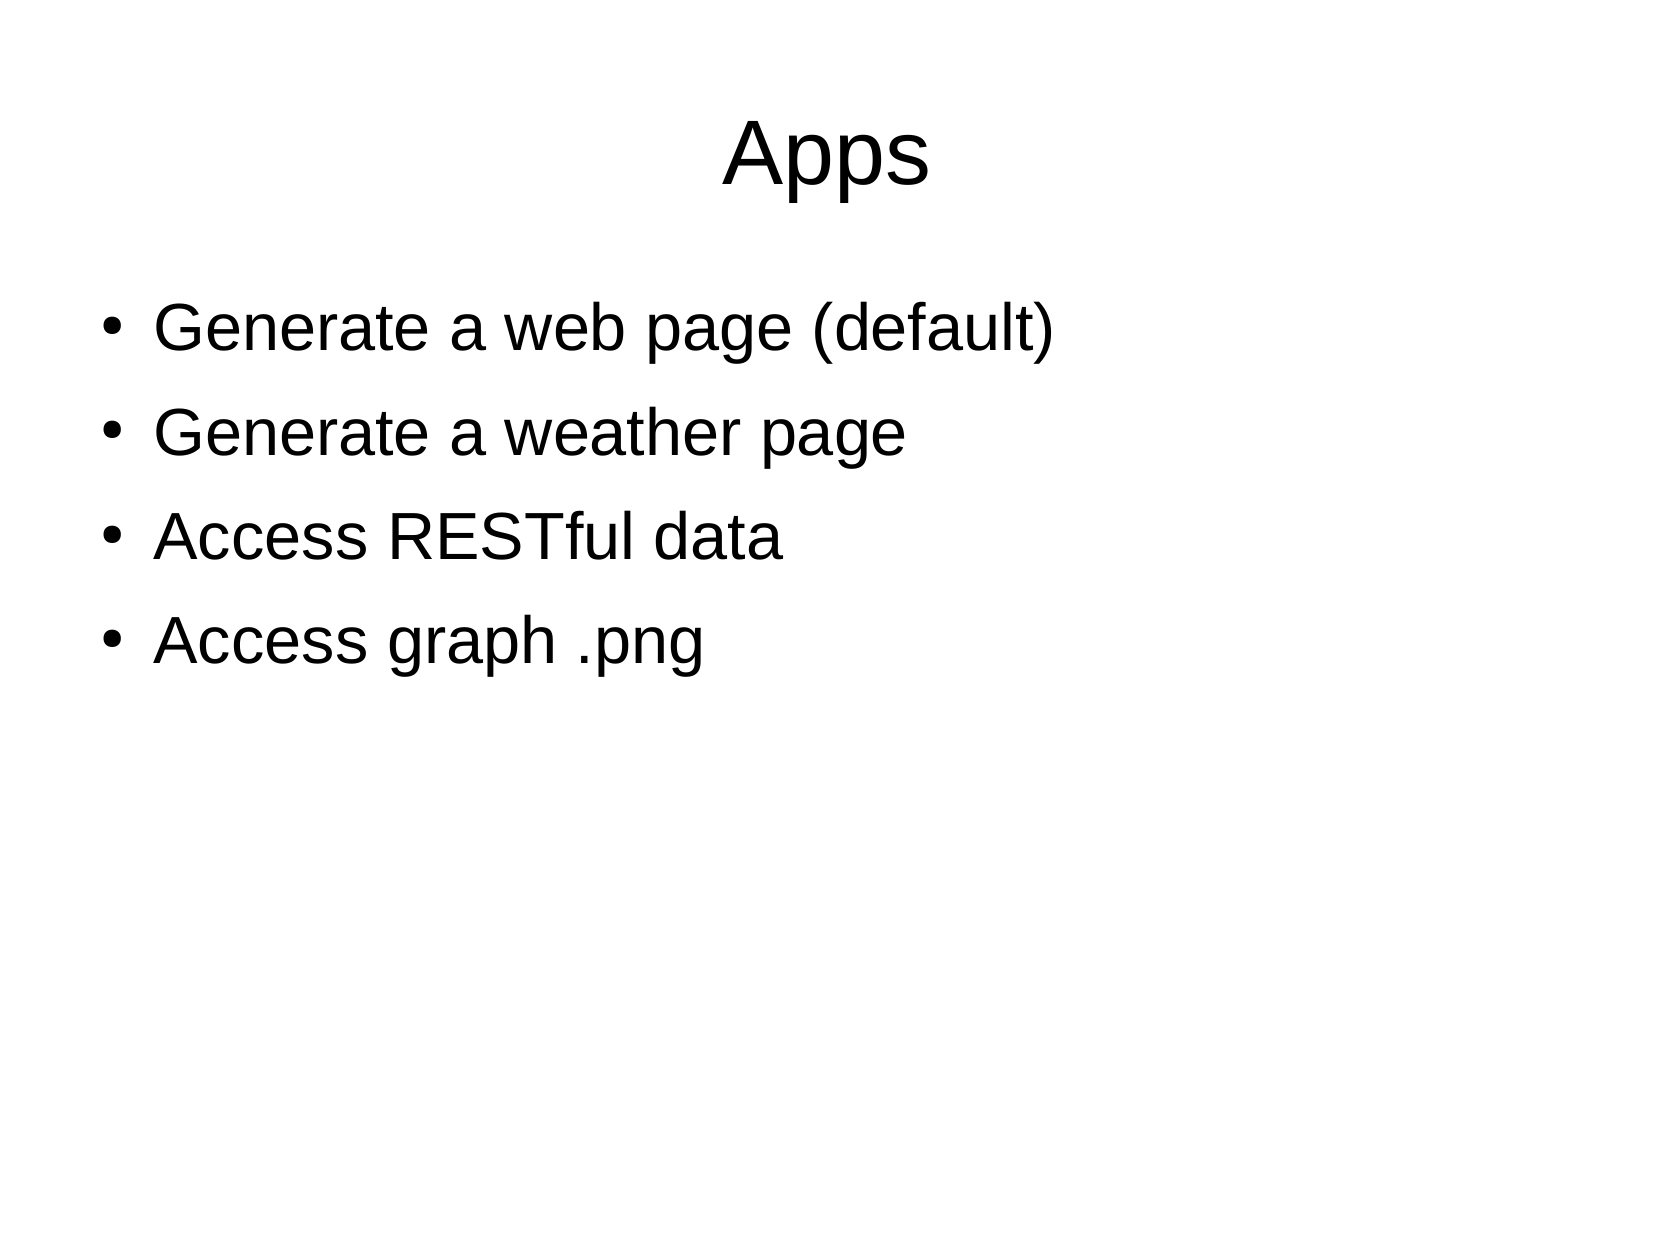

# Apps
Generate a web page (default)
Generate a weather page
Access RESTful data
Access graph .png